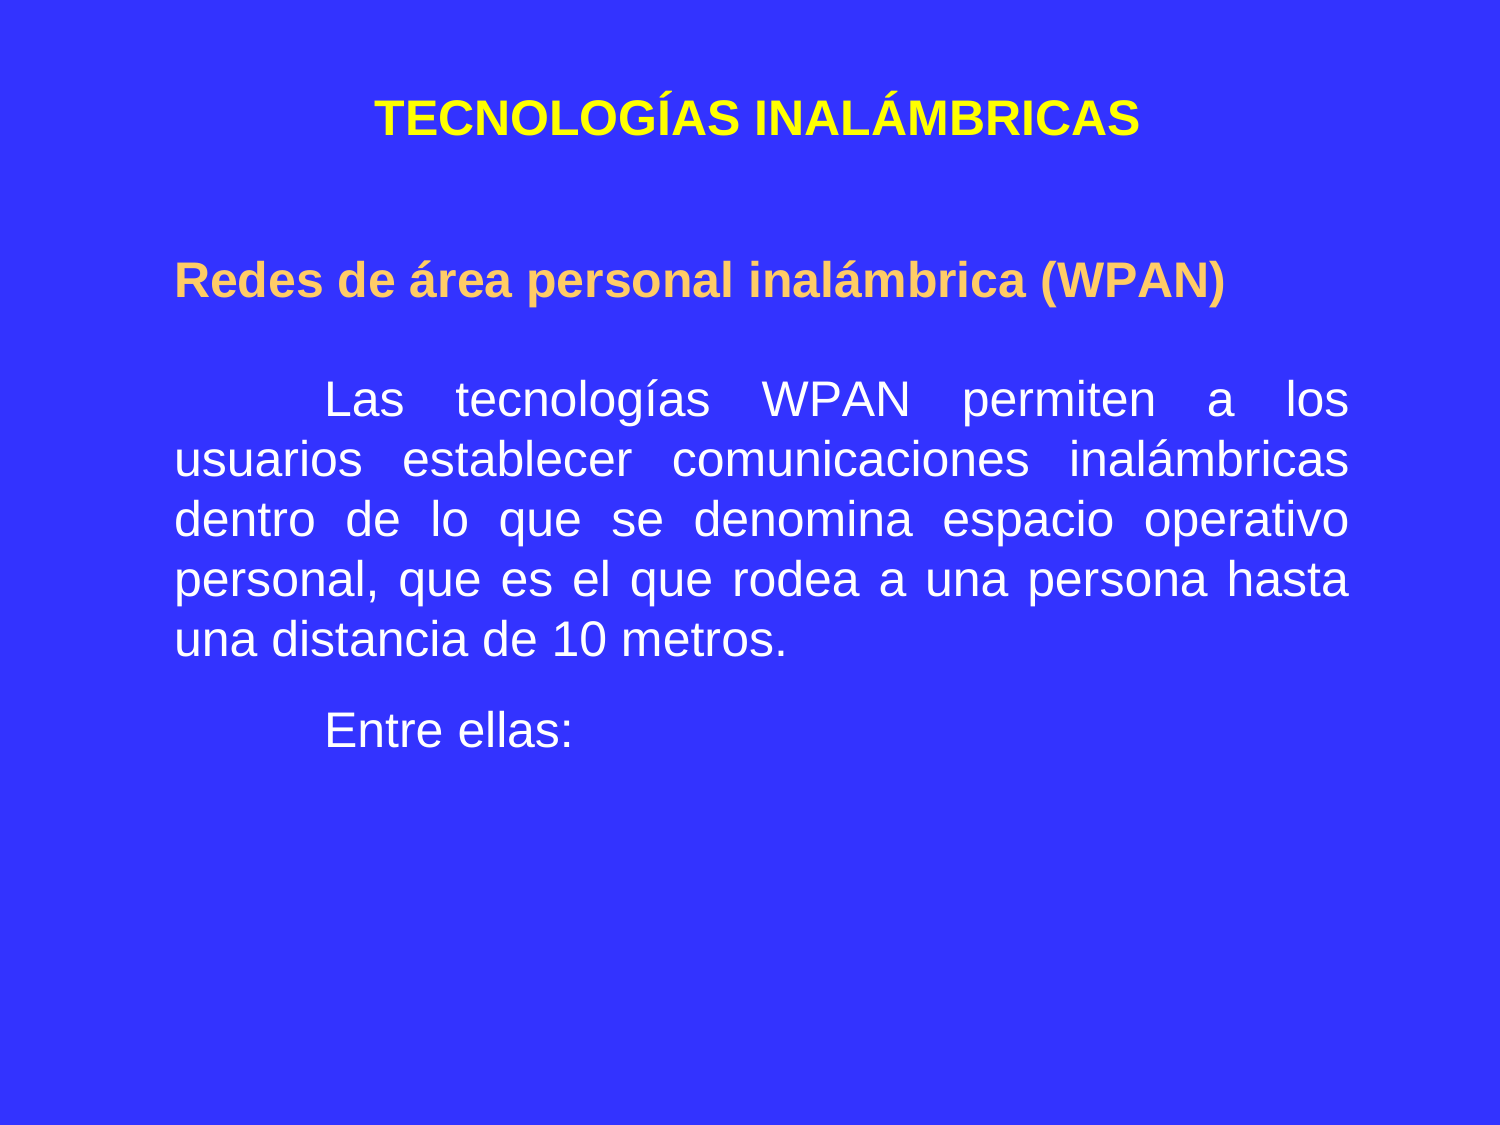

TECNOLOGÍAS INALÁMBRICAS
Redes de área personal inalámbrica (WPAN)
	Las tecnologías WPAN permiten a los usuarios establecer comunicaciones inalámbricas dentro de lo que se denomina espacio operativo personal, que es el que rodea a una persona hasta una distancia de 10 metros.
	Entre ellas: